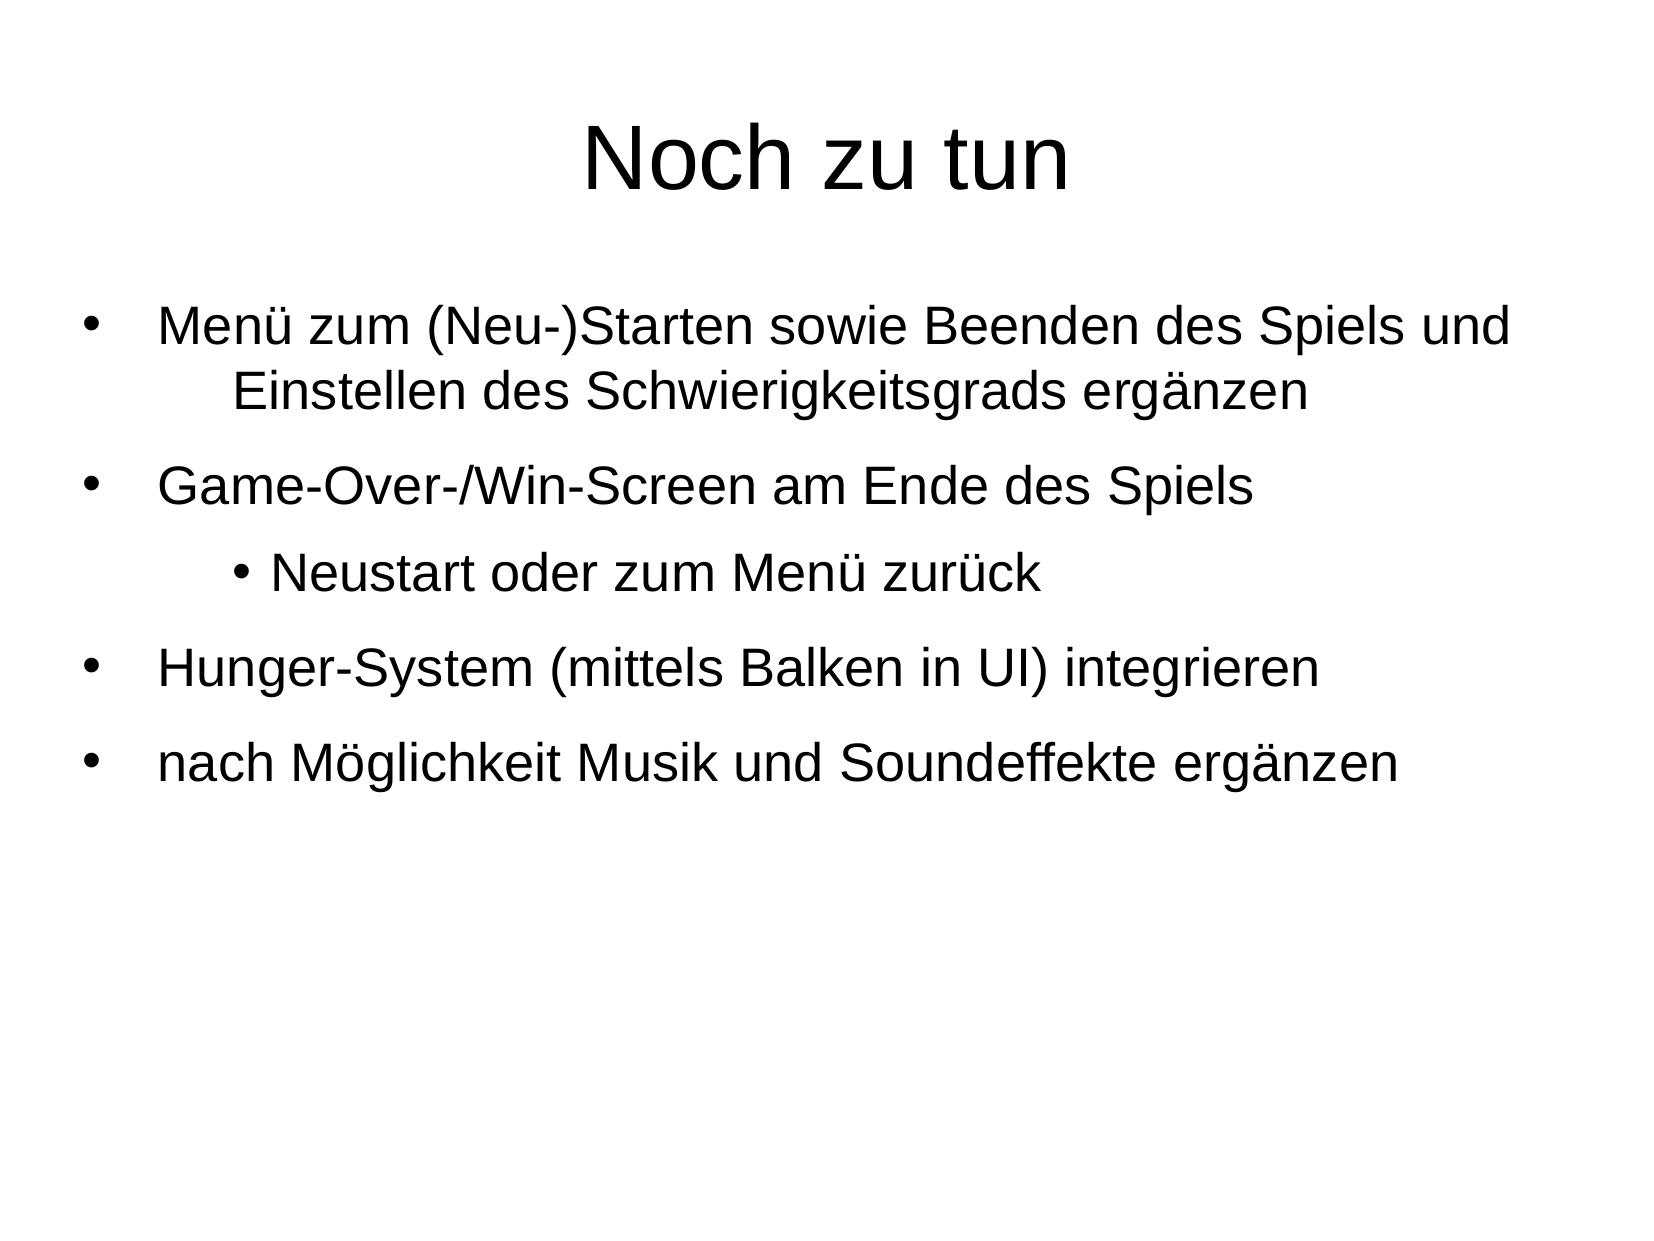

# Noch zu tun
Menü zum (Neu-)Starten sowie Beenden des Spiels und Einstellen des Schwierigkeitsgrads ergänzen
Game-Over-/Win-Screen am Ende des Spiels
Neustart oder zum Menü zurück
Hunger-System (mittels Balken in UI) integrieren
nach Möglichkeit Musik und Soundeffekte ergänzen